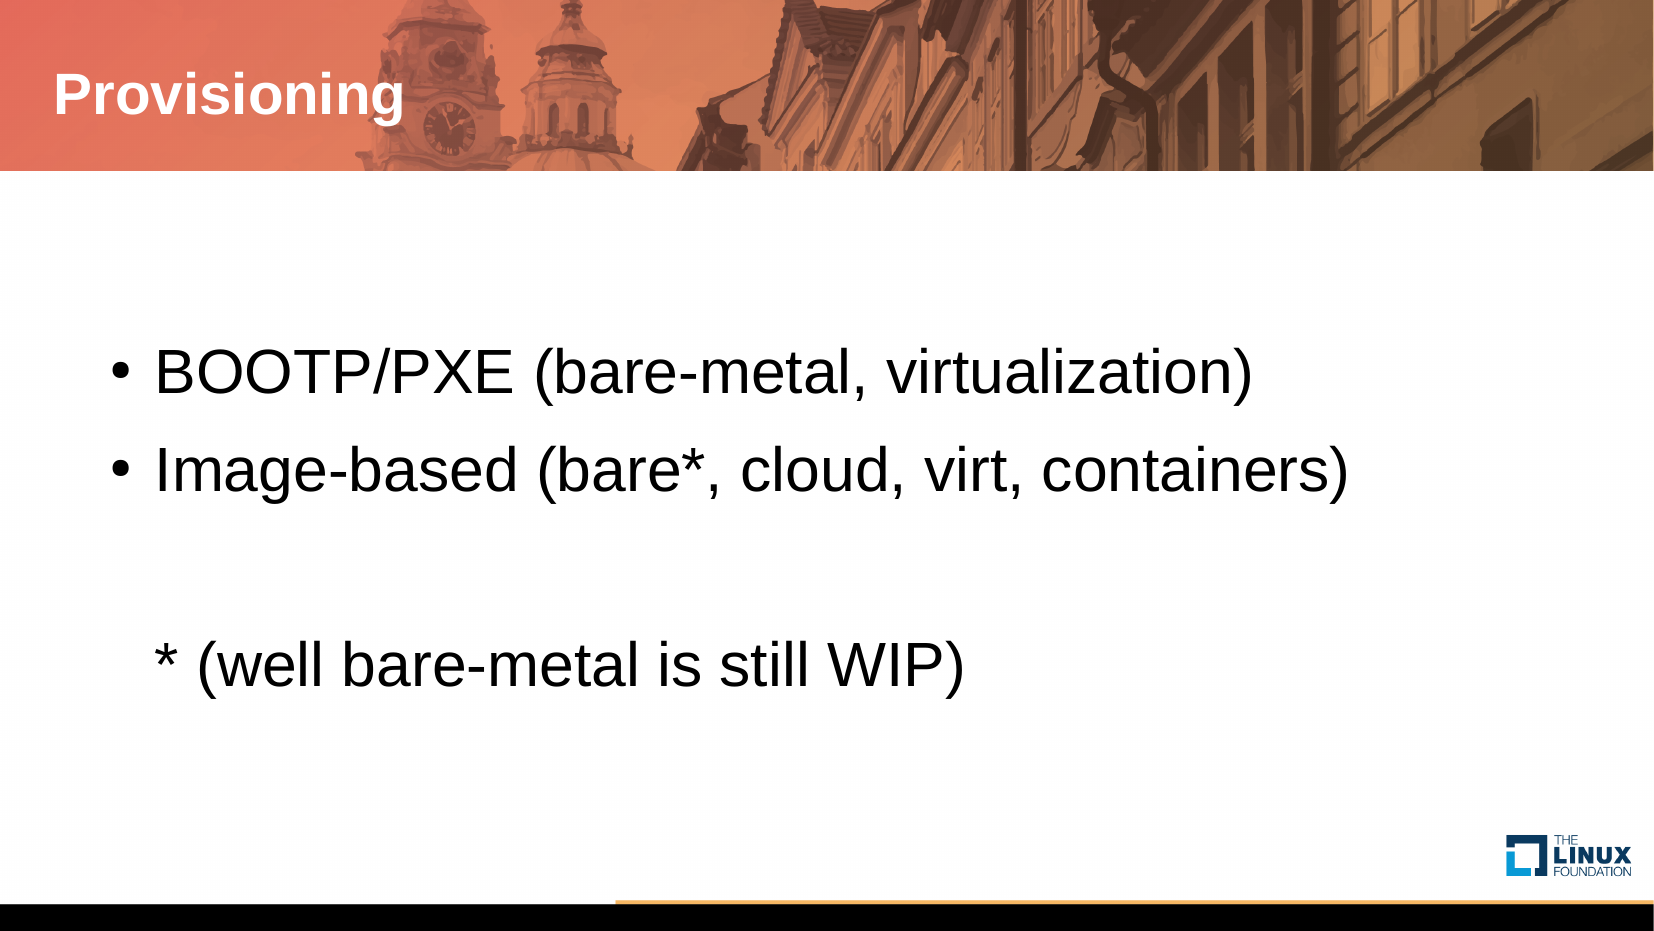

# Provisioning
BOOTP/PXE (bare-metal, virtualization)
Image-based (bare*, cloud, virt, containers)
* (well bare-metal is still WIP)